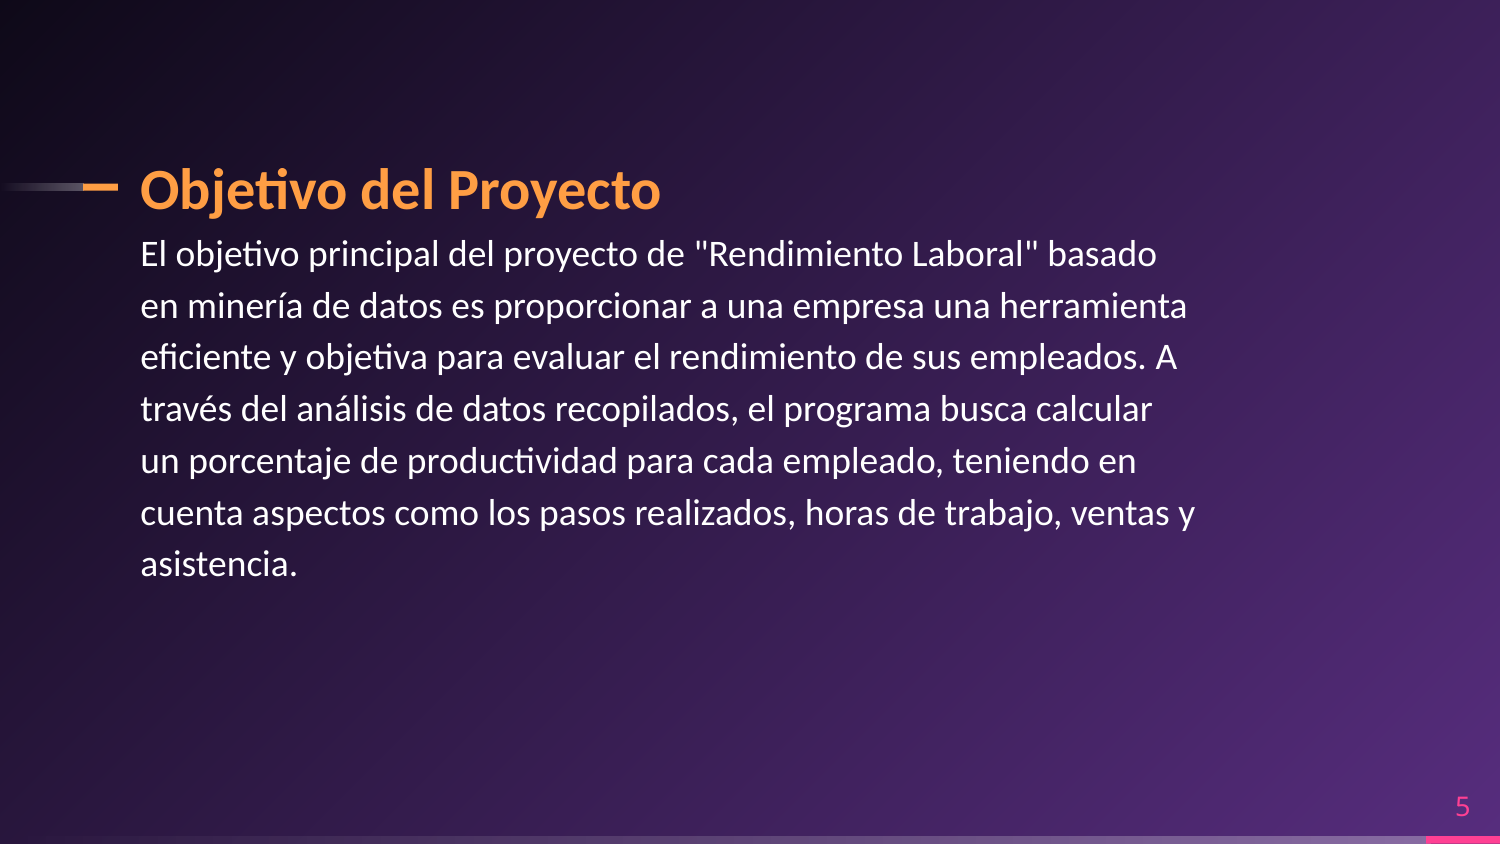

# Objetivo del Proyecto
El objetivo principal del proyecto de "Rendimiento Laboral" basado en minería de datos es proporcionar a una empresa una herramienta eficiente y objetiva para evaluar el rendimiento de sus empleados. A través del análisis de datos recopilados, el programa busca calcular un porcentaje de productividad para cada empleado, teniendo en cuenta aspectos como los pasos realizados, horas de trabajo, ventas y asistencia.